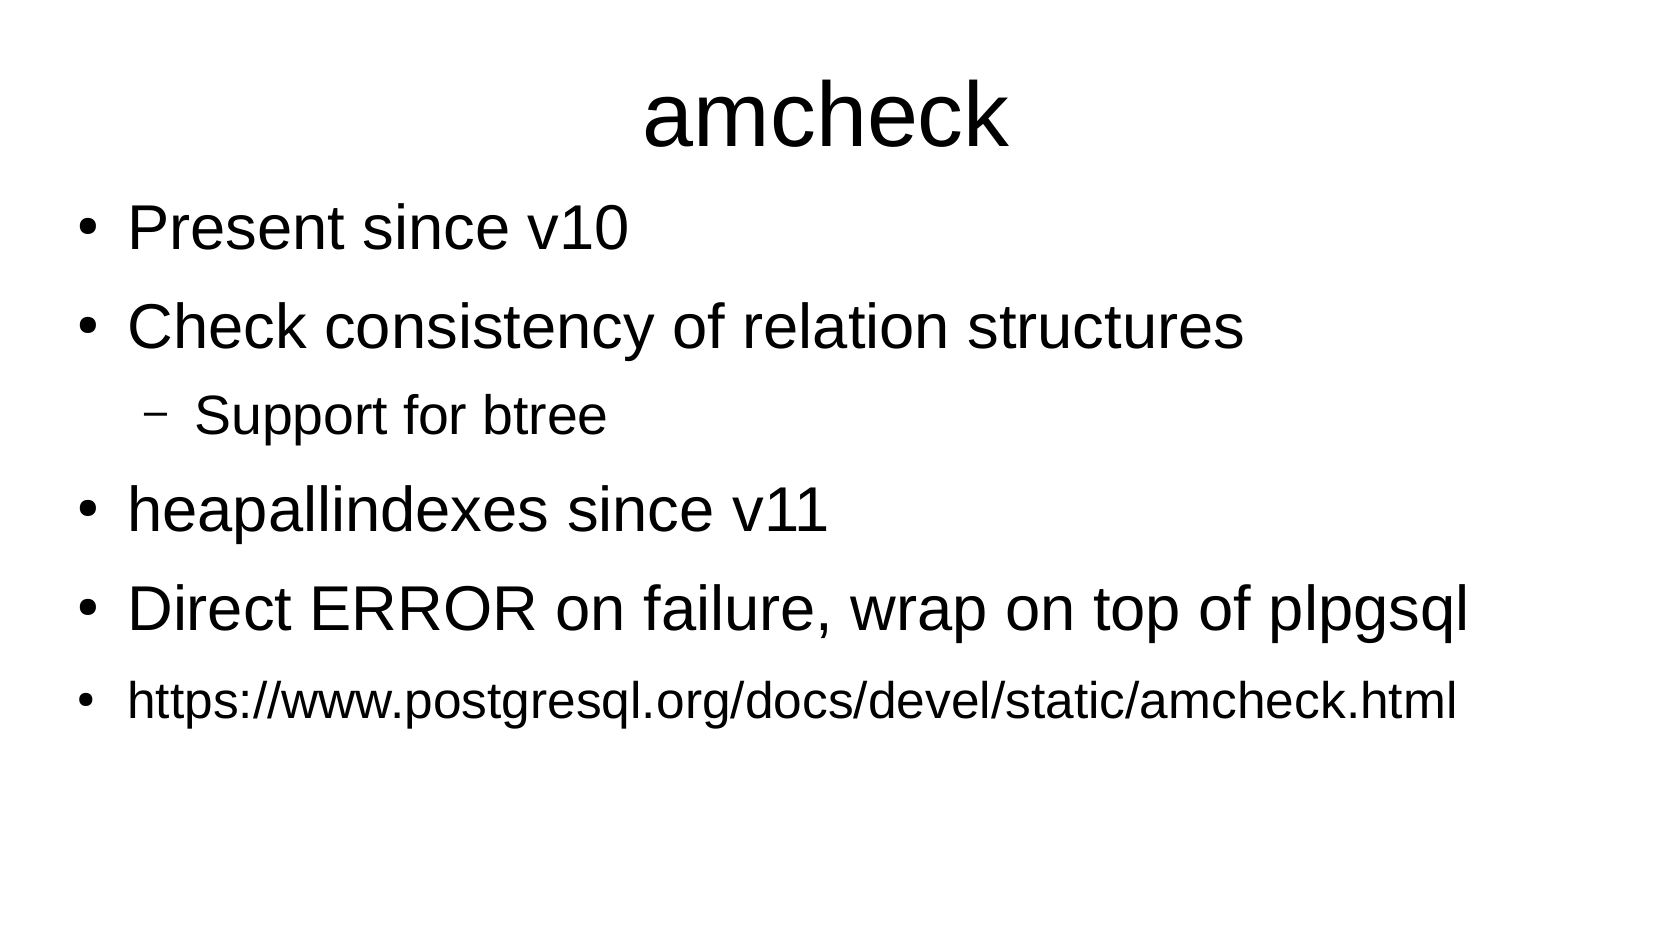

# amcheck
Present since v10
Check consistency of relation structures
Support for btree
heapallindexes since v11
Direct ERROR on failure, wrap on top of plpgsql
https://www.postgresql.org/docs/devel/static/amcheck.html